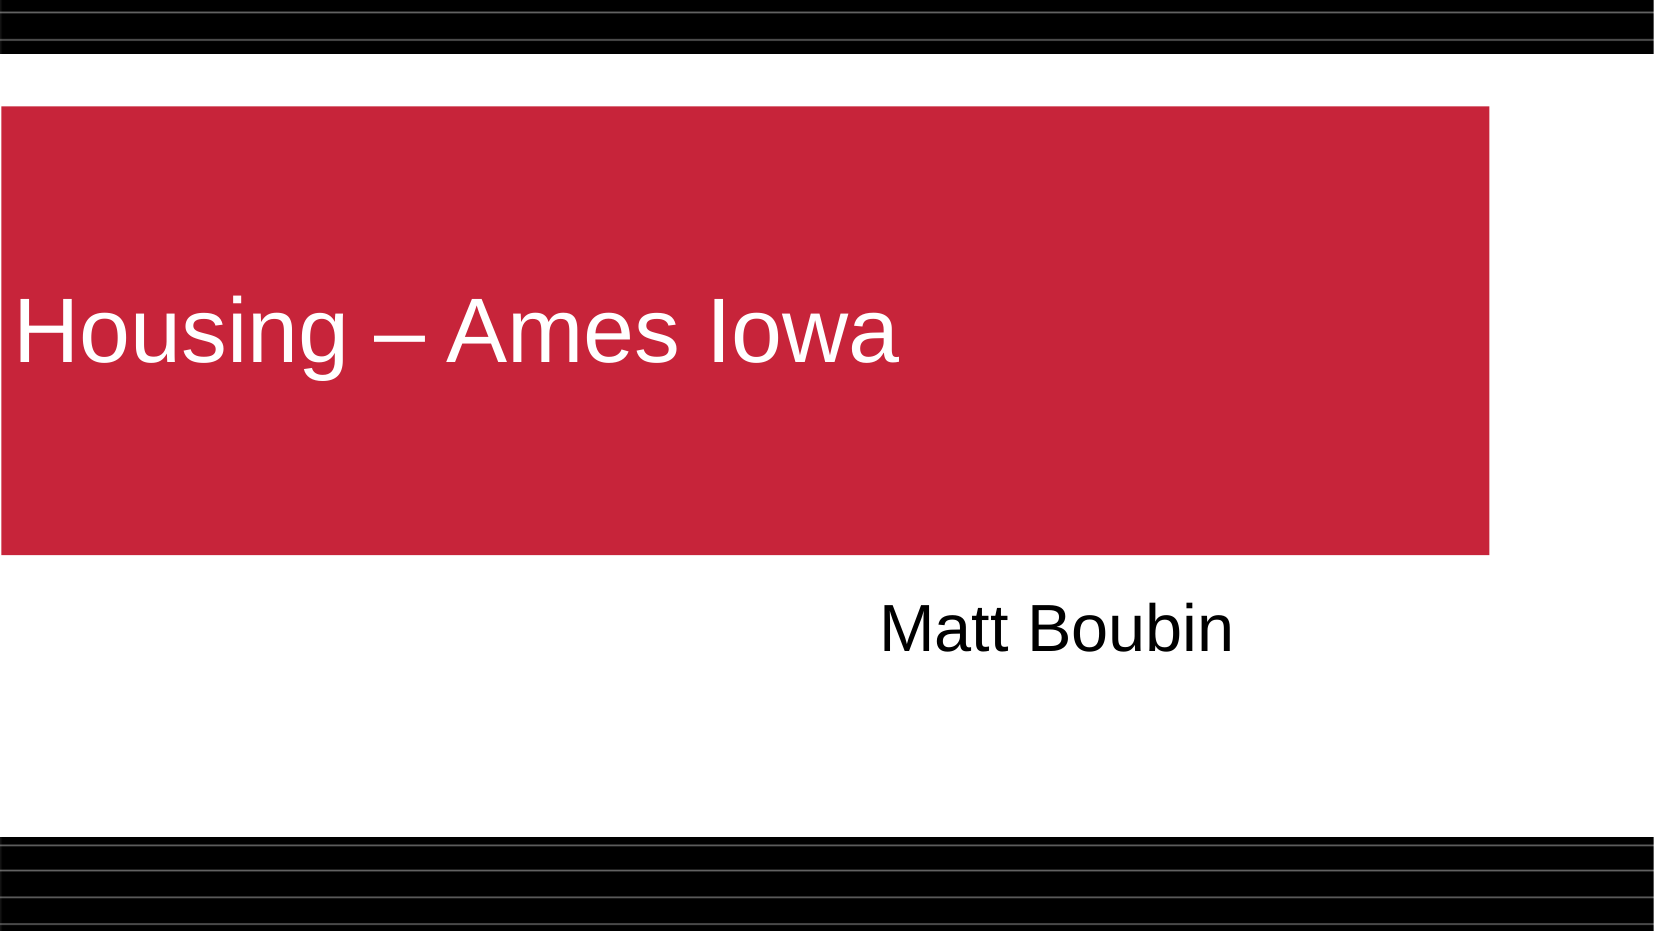

# Housing – Ames Iowa
Matt Boubin